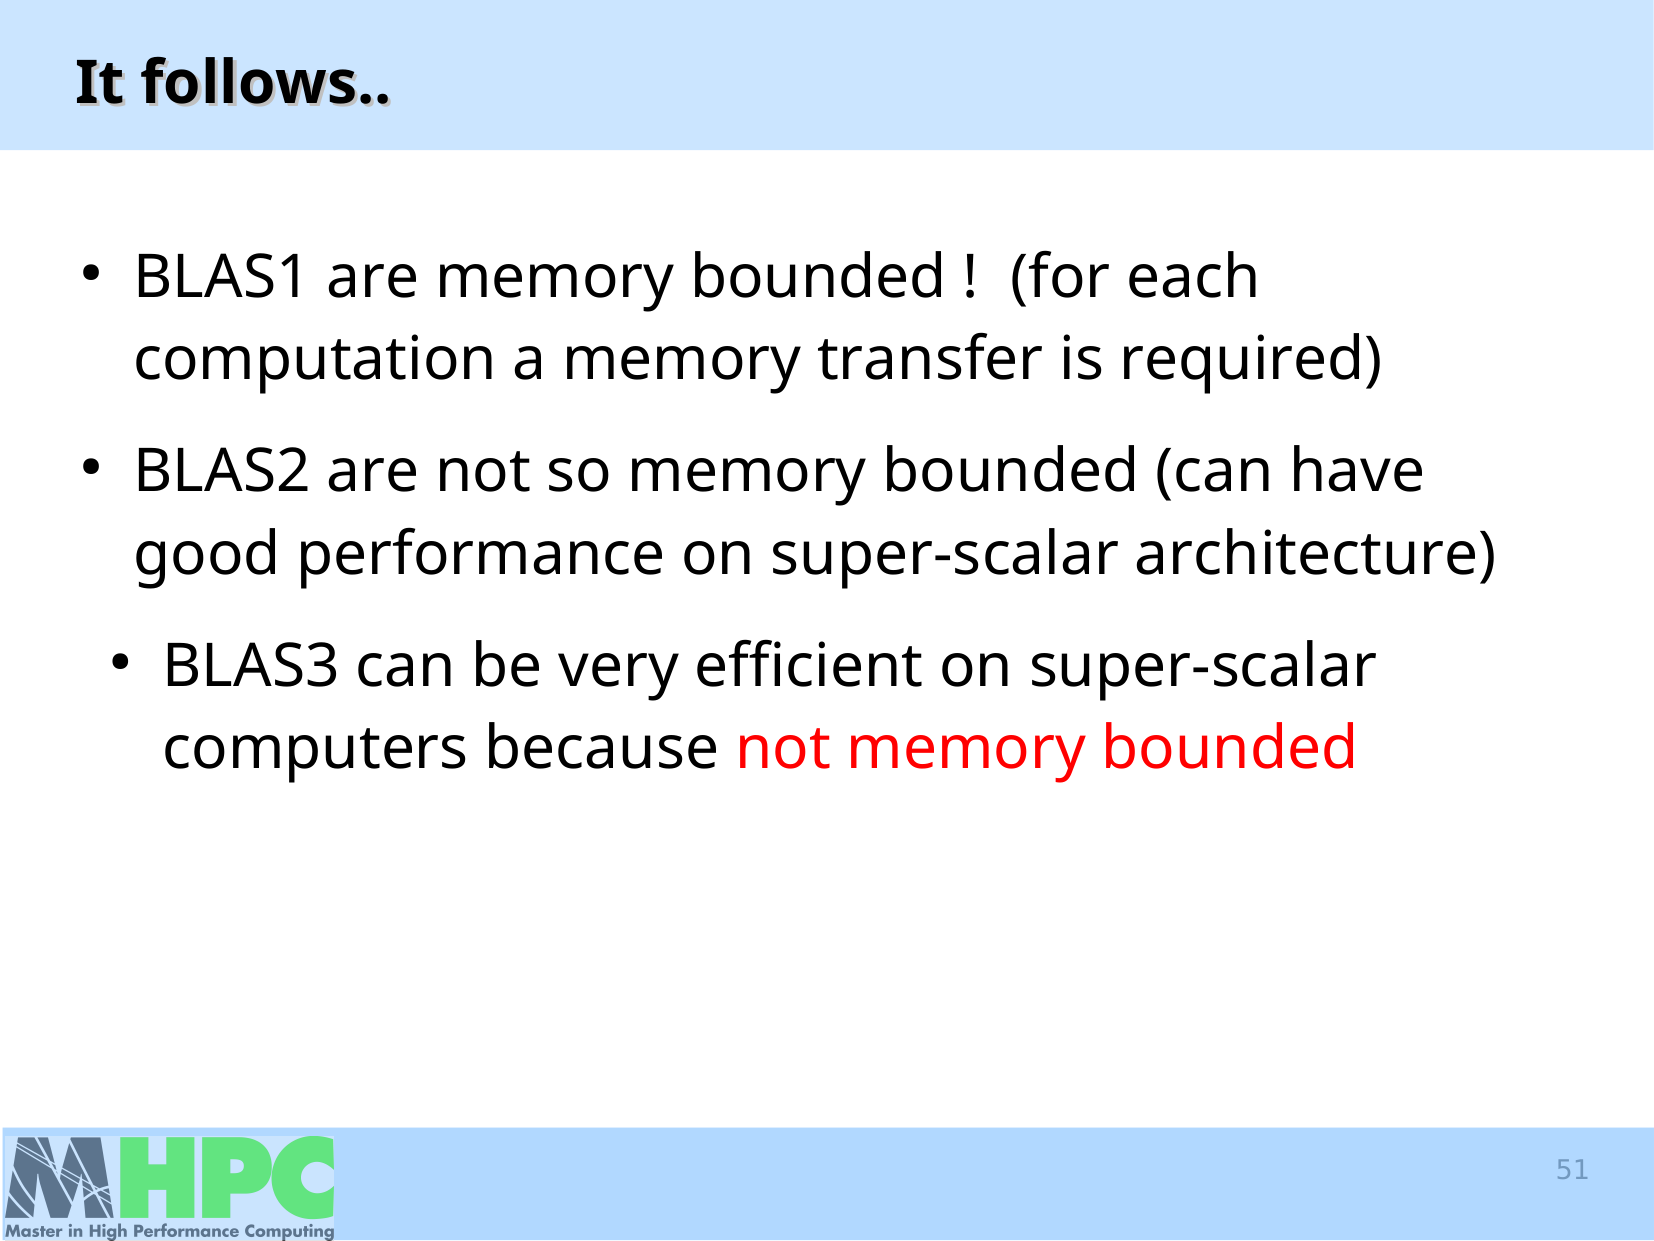

# It follows..
BLAS1 are memory bounded ! (for each computation a memory transfer is required)
BLAS2 are not so memory bounded (can have good performance on super-scalar architecture)
BLAS3 can be very efficient on super-scalar computers because not memory bounded
51